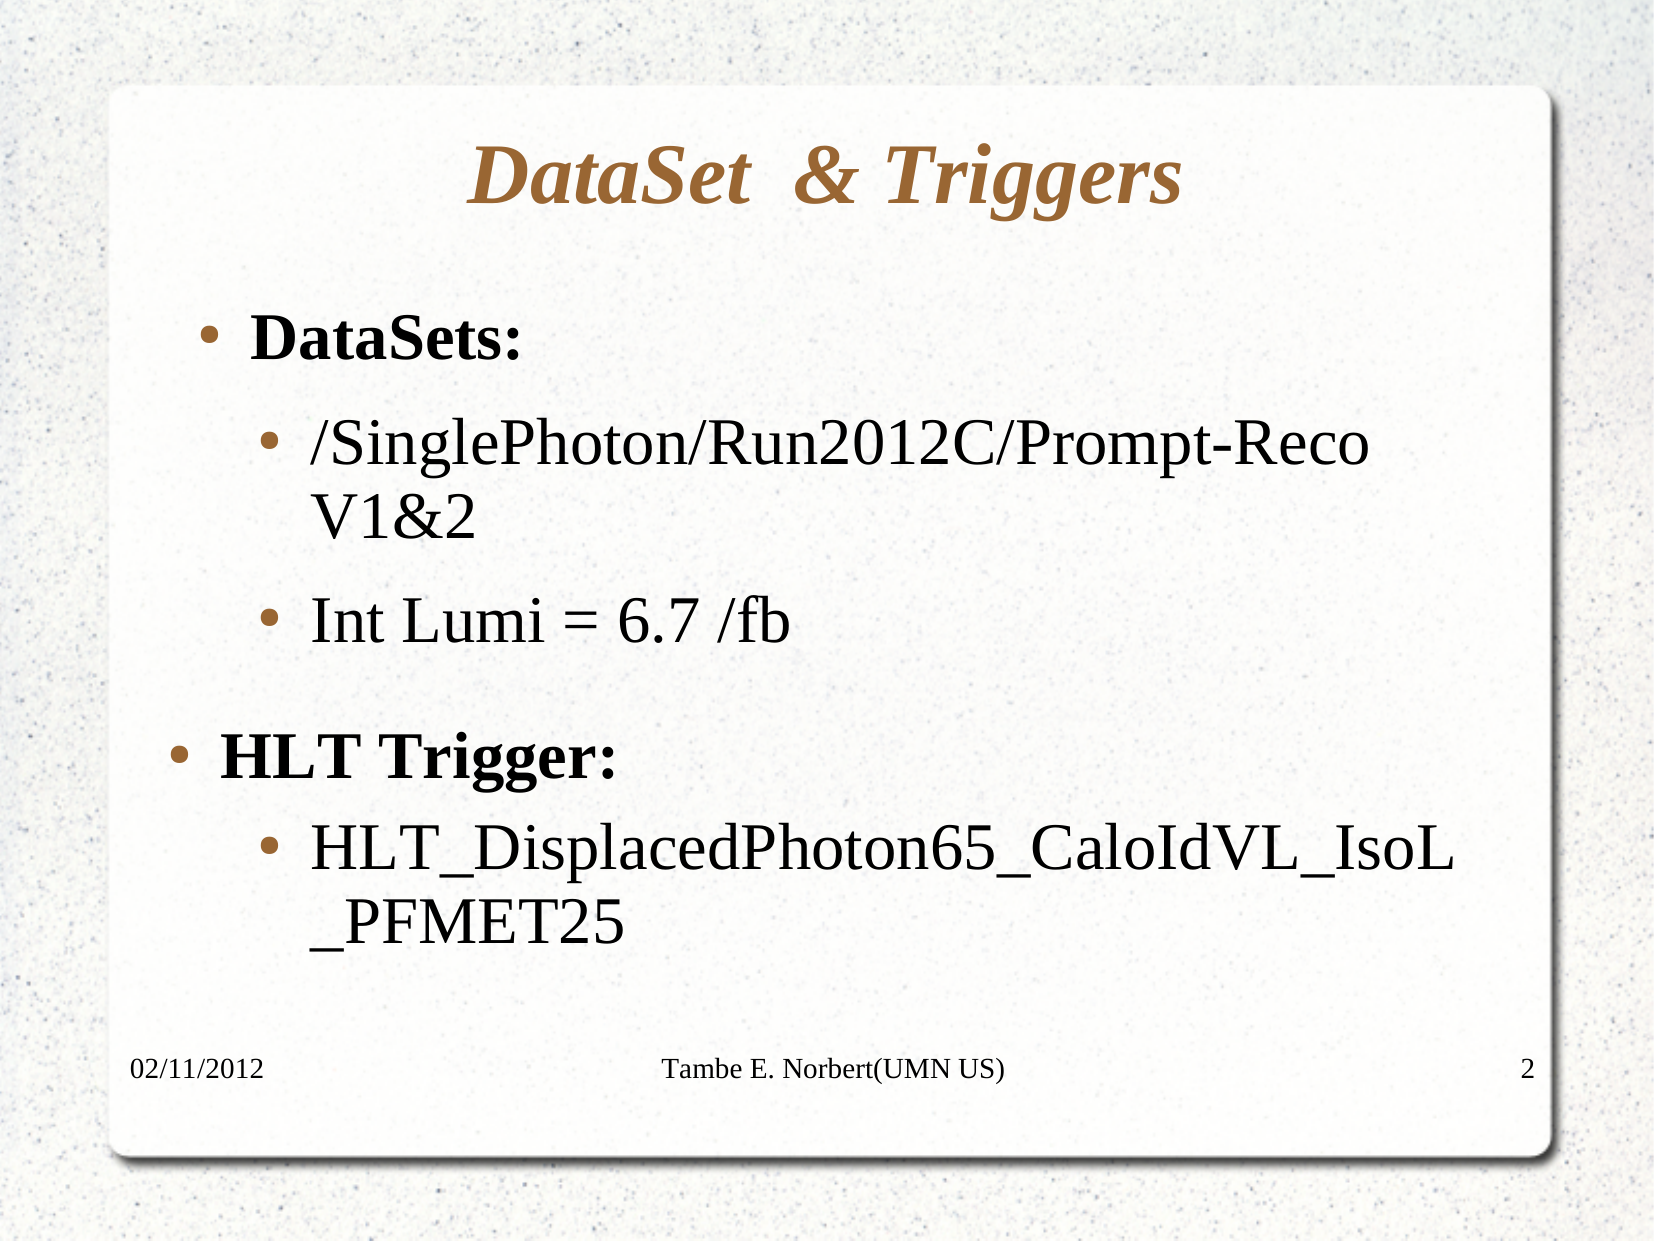

# DataSet & Triggers
DataSets:
/SinglePhoton/Run2012C/Prompt-Reco V1&2
Int Lumi = 6.7 /fb
HLT Trigger:
HLT_DisplacedPhoton65_CaloIdVL_IsoL_PFMET25
02/11/2012
Tambe E. Norbert(UMN US)
2